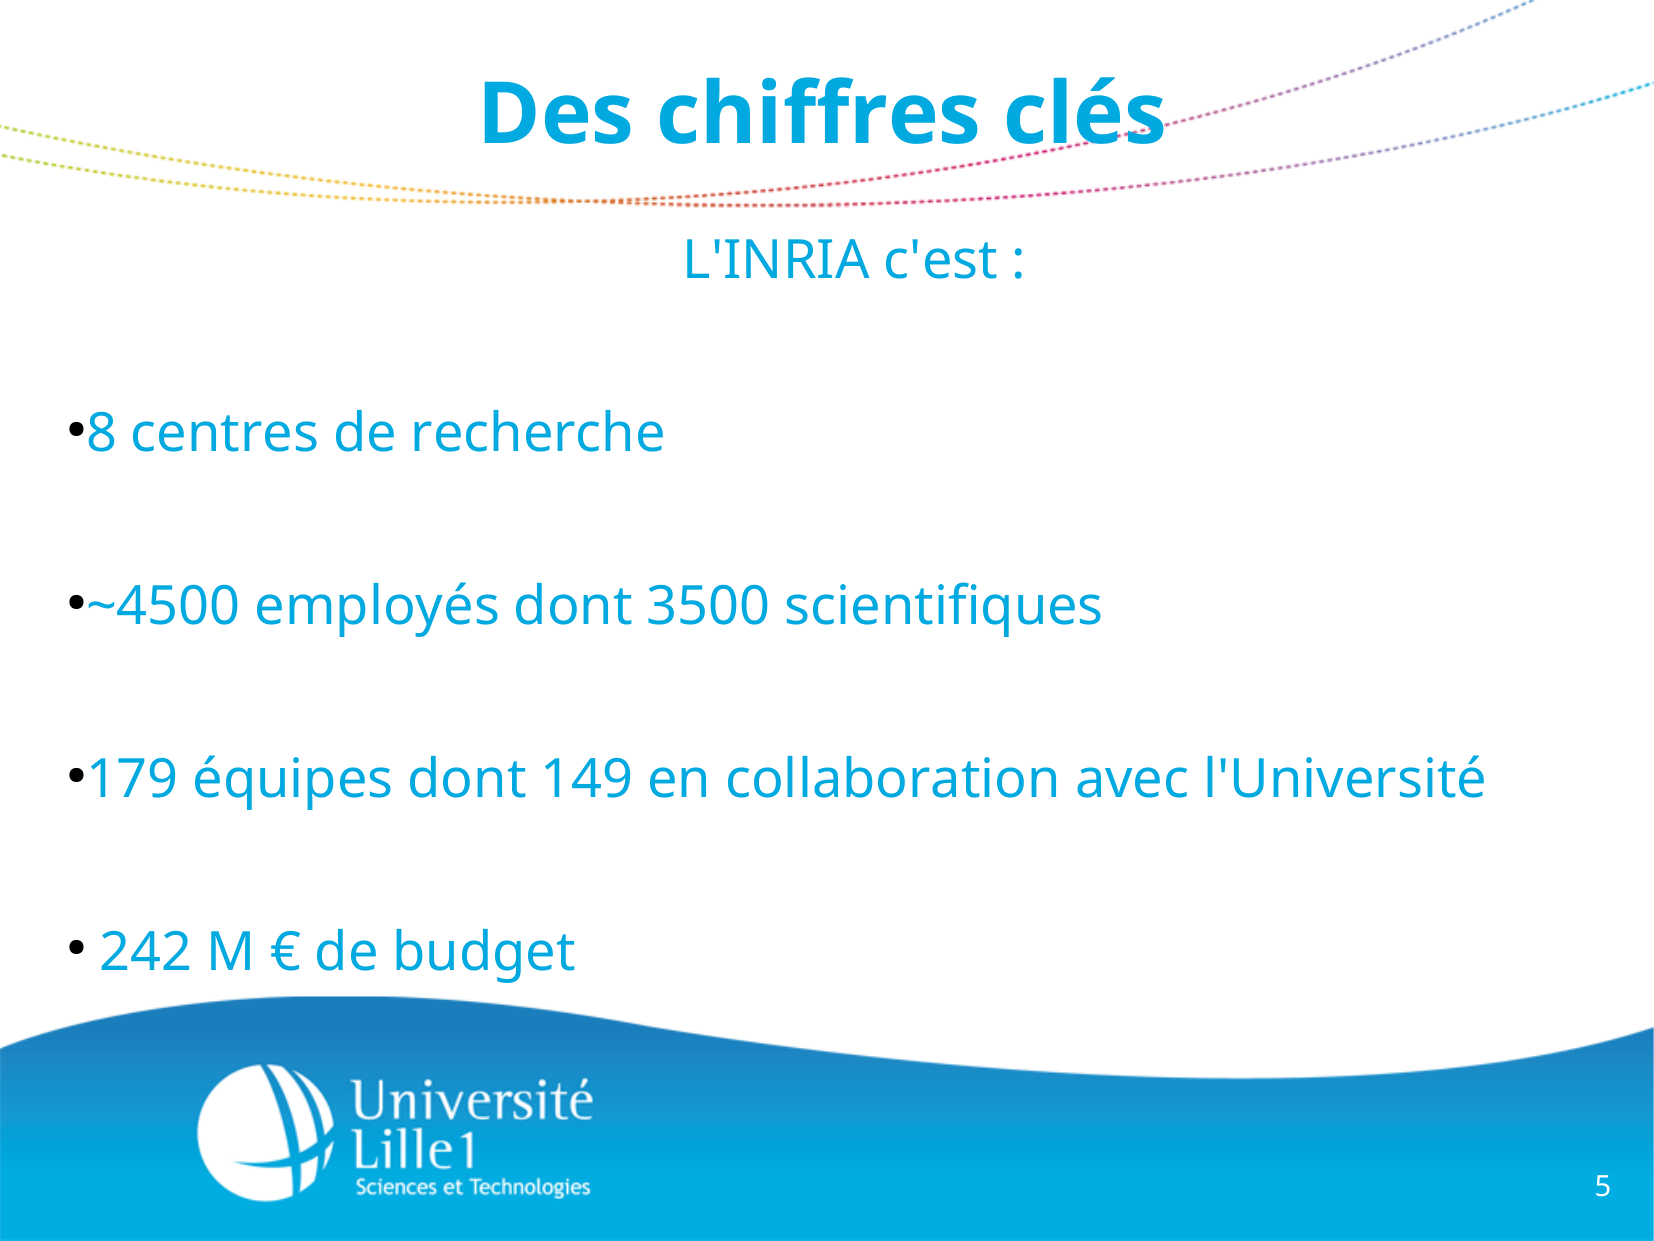

# Des chiffres clés
L'INRIA c'est :
8 centres de recherche
~4500 employés dont 3500 scientifiques
179 équipes dont 149 en collaboration avec l'Université
 242 M € de budget
5